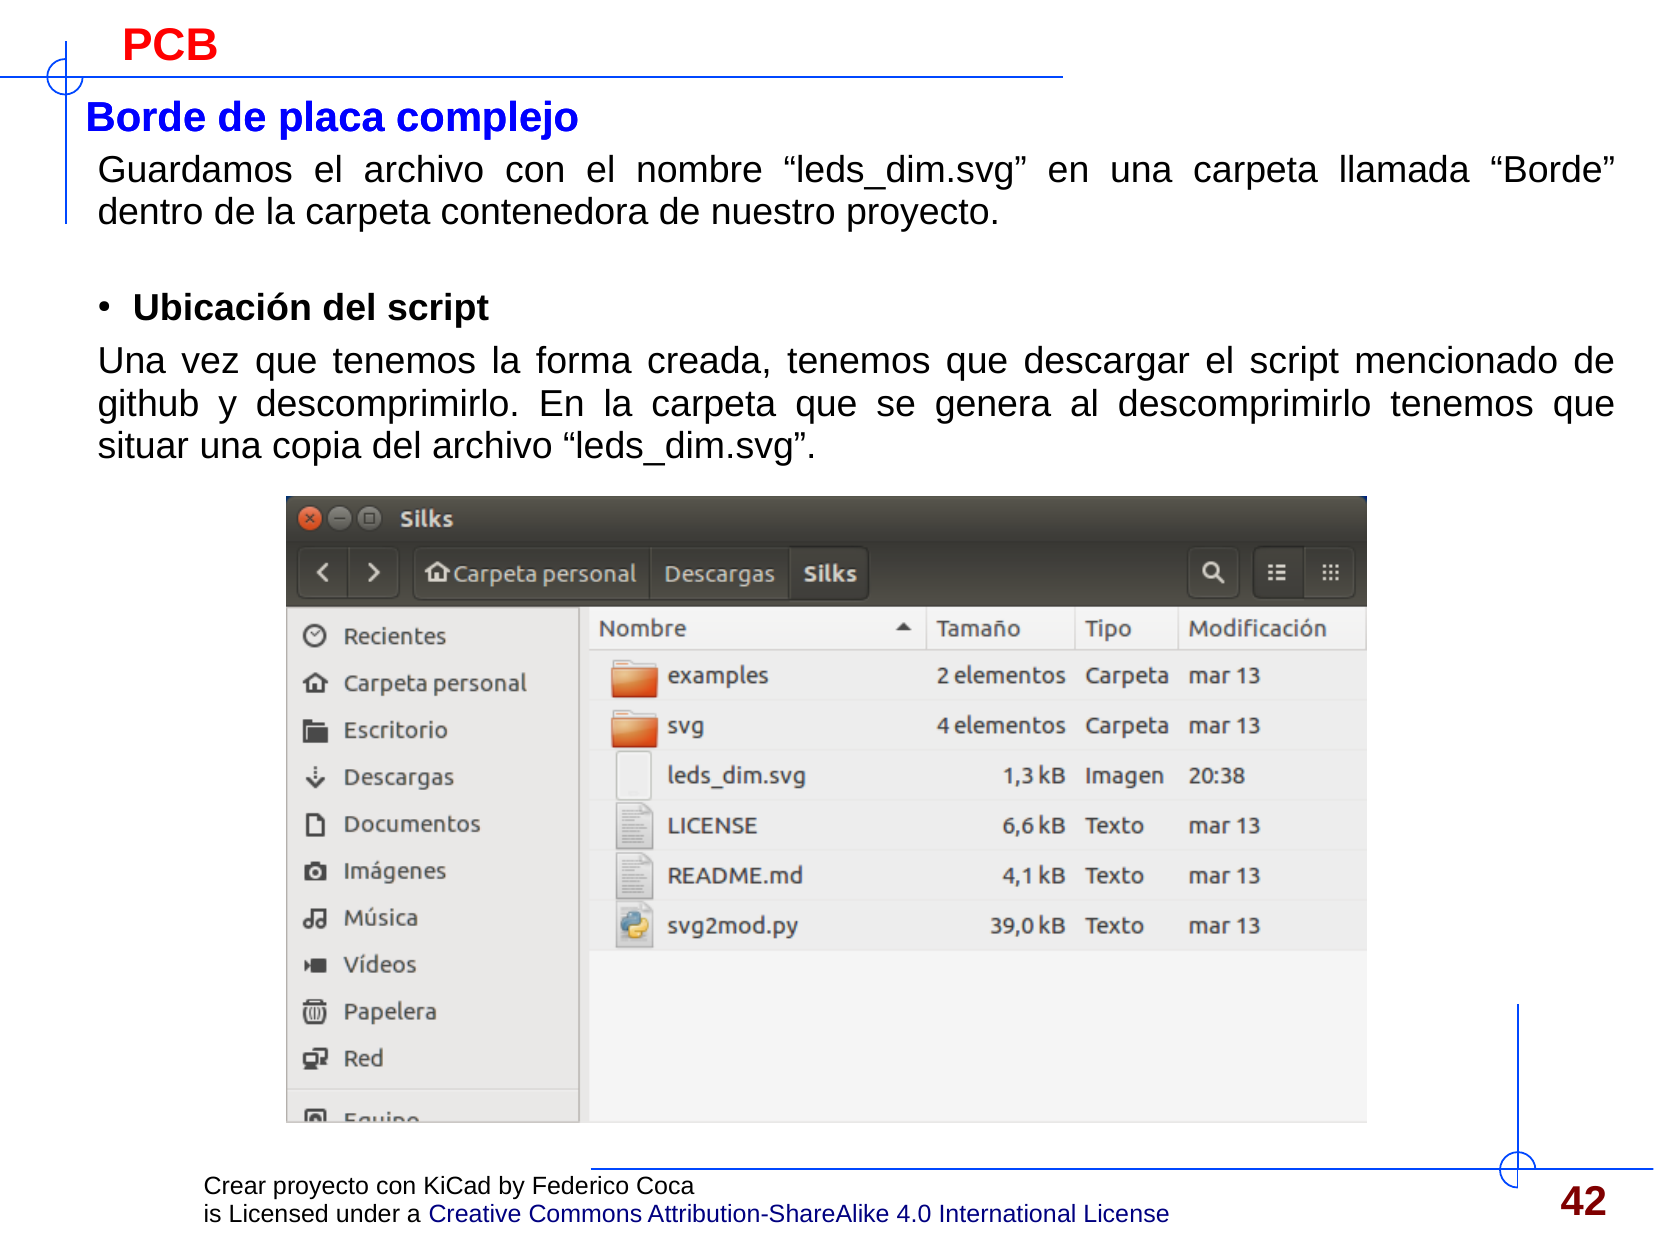

PCB
Borde de placa complejo
Borde de placa complejo
Guardamos el archivo con el nombre “leds_dim.svg” en una carpeta llamada “Borde” dentro de la carpeta contenedora de nuestro proyecto.
Ubicación del script
Una vez que tenemos la forma creada, tenemos que descargar el script mencionado de github y descomprimirlo. En la carpeta que se genera al descomprimirlo tenemos que situar una copia del archivo “leds_dim.svg”.
Crear proyecto con KiCad by Federico Coca
is Licensed under a Creative Commons Attribution-ShareAlike 4.0 International License